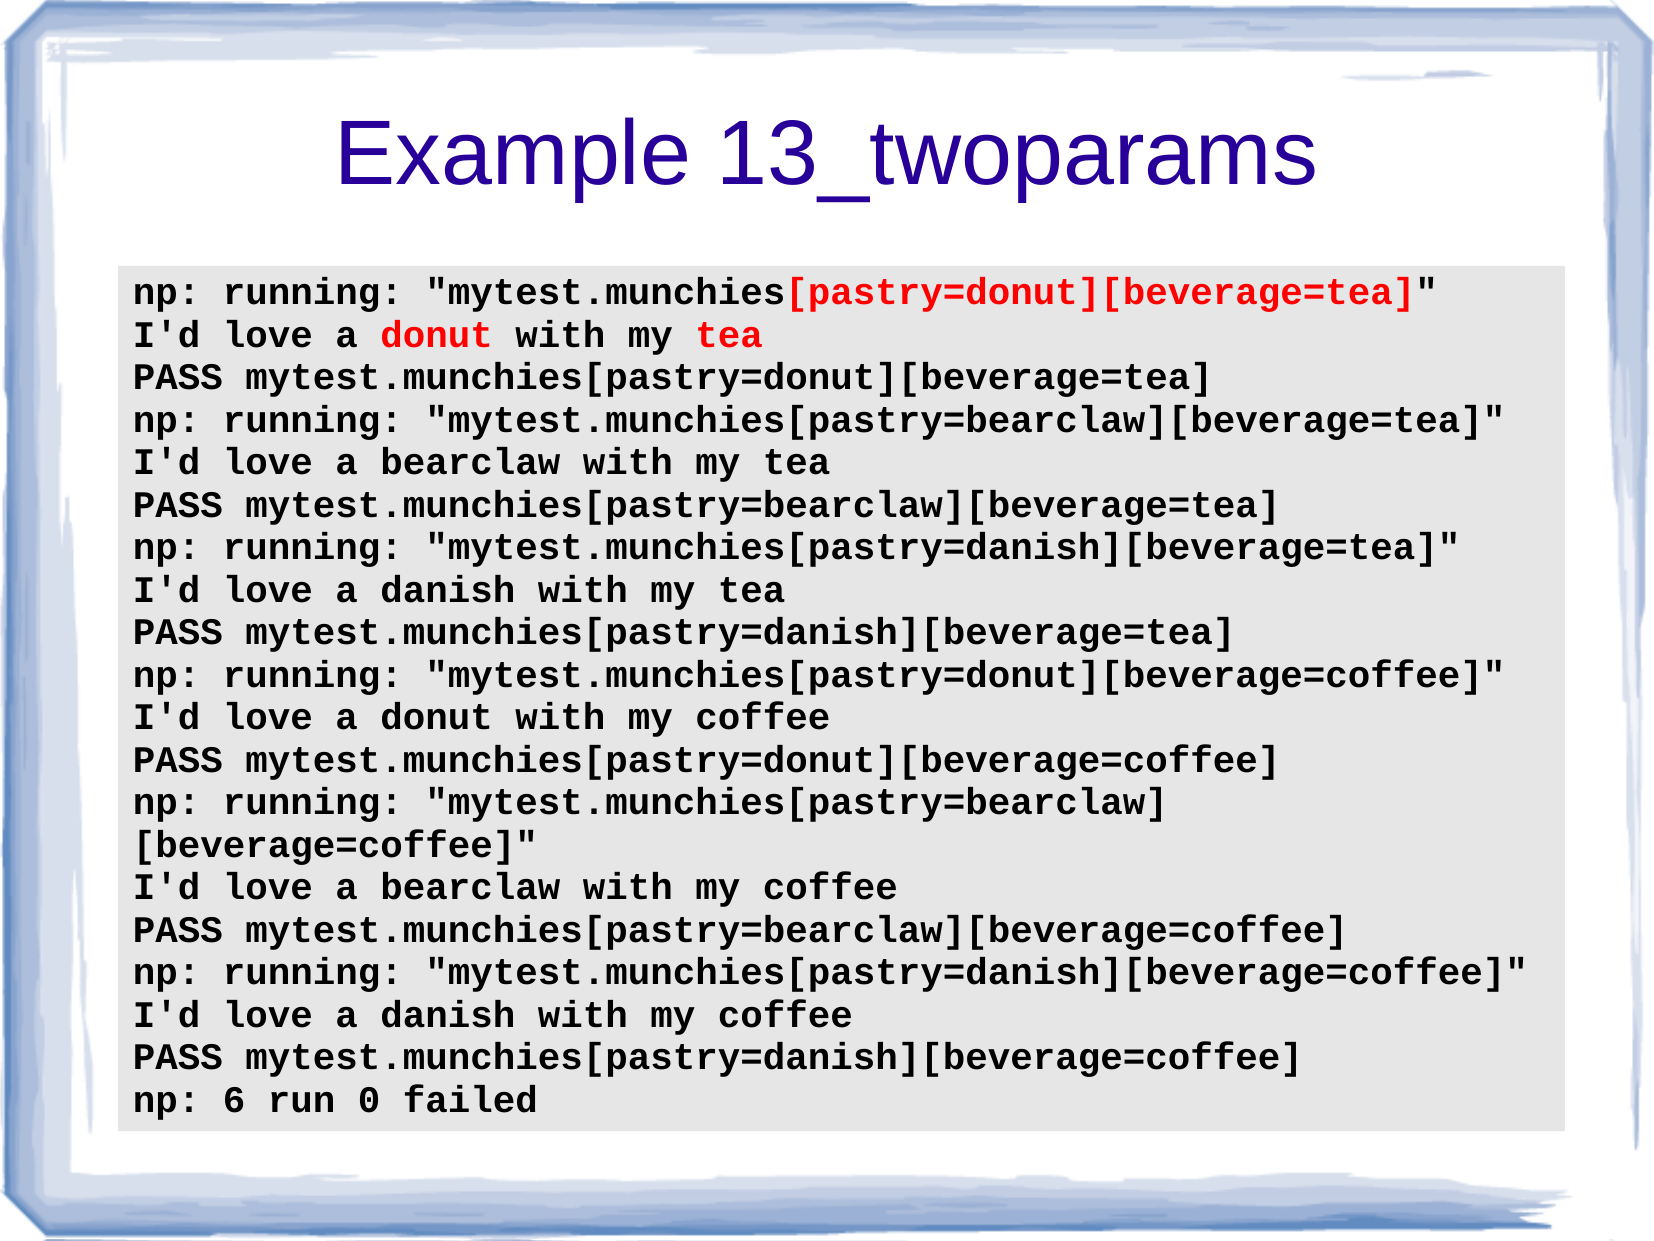

# Example 13_twoparams
np: running: "mytest.munchies[pastry=donut][beverage=tea]"
I'd love a donut with my tea
PASS mytest.munchies[pastry=donut][beverage=tea]
np: running: "mytest.munchies[pastry=bearclaw][beverage=tea]"
I'd love a bearclaw with my tea
PASS mytest.munchies[pastry=bearclaw][beverage=tea]
np: running: "mytest.munchies[pastry=danish][beverage=tea]"
I'd love a danish with my tea
PASS mytest.munchies[pastry=danish][beverage=tea]
np: running: "mytest.munchies[pastry=donut][beverage=coffee]"
I'd love a donut with my coffee
PASS mytest.munchies[pastry=donut][beverage=coffee]
np: running: "mytest.munchies[pastry=bearclaw][beverage=coffee]"
I'd love a bearclaw with my coffee
PASS mytest.munchies[pastry=bearclaw][beverage=coffee]
np: running: "mytest.munchies[pastry=danish][beverage=coffee]"
I'd love a danish with my coffee
PASS mytest.munchies[pastry=danish][beverage=coffee]
np: 6 run 0 failed